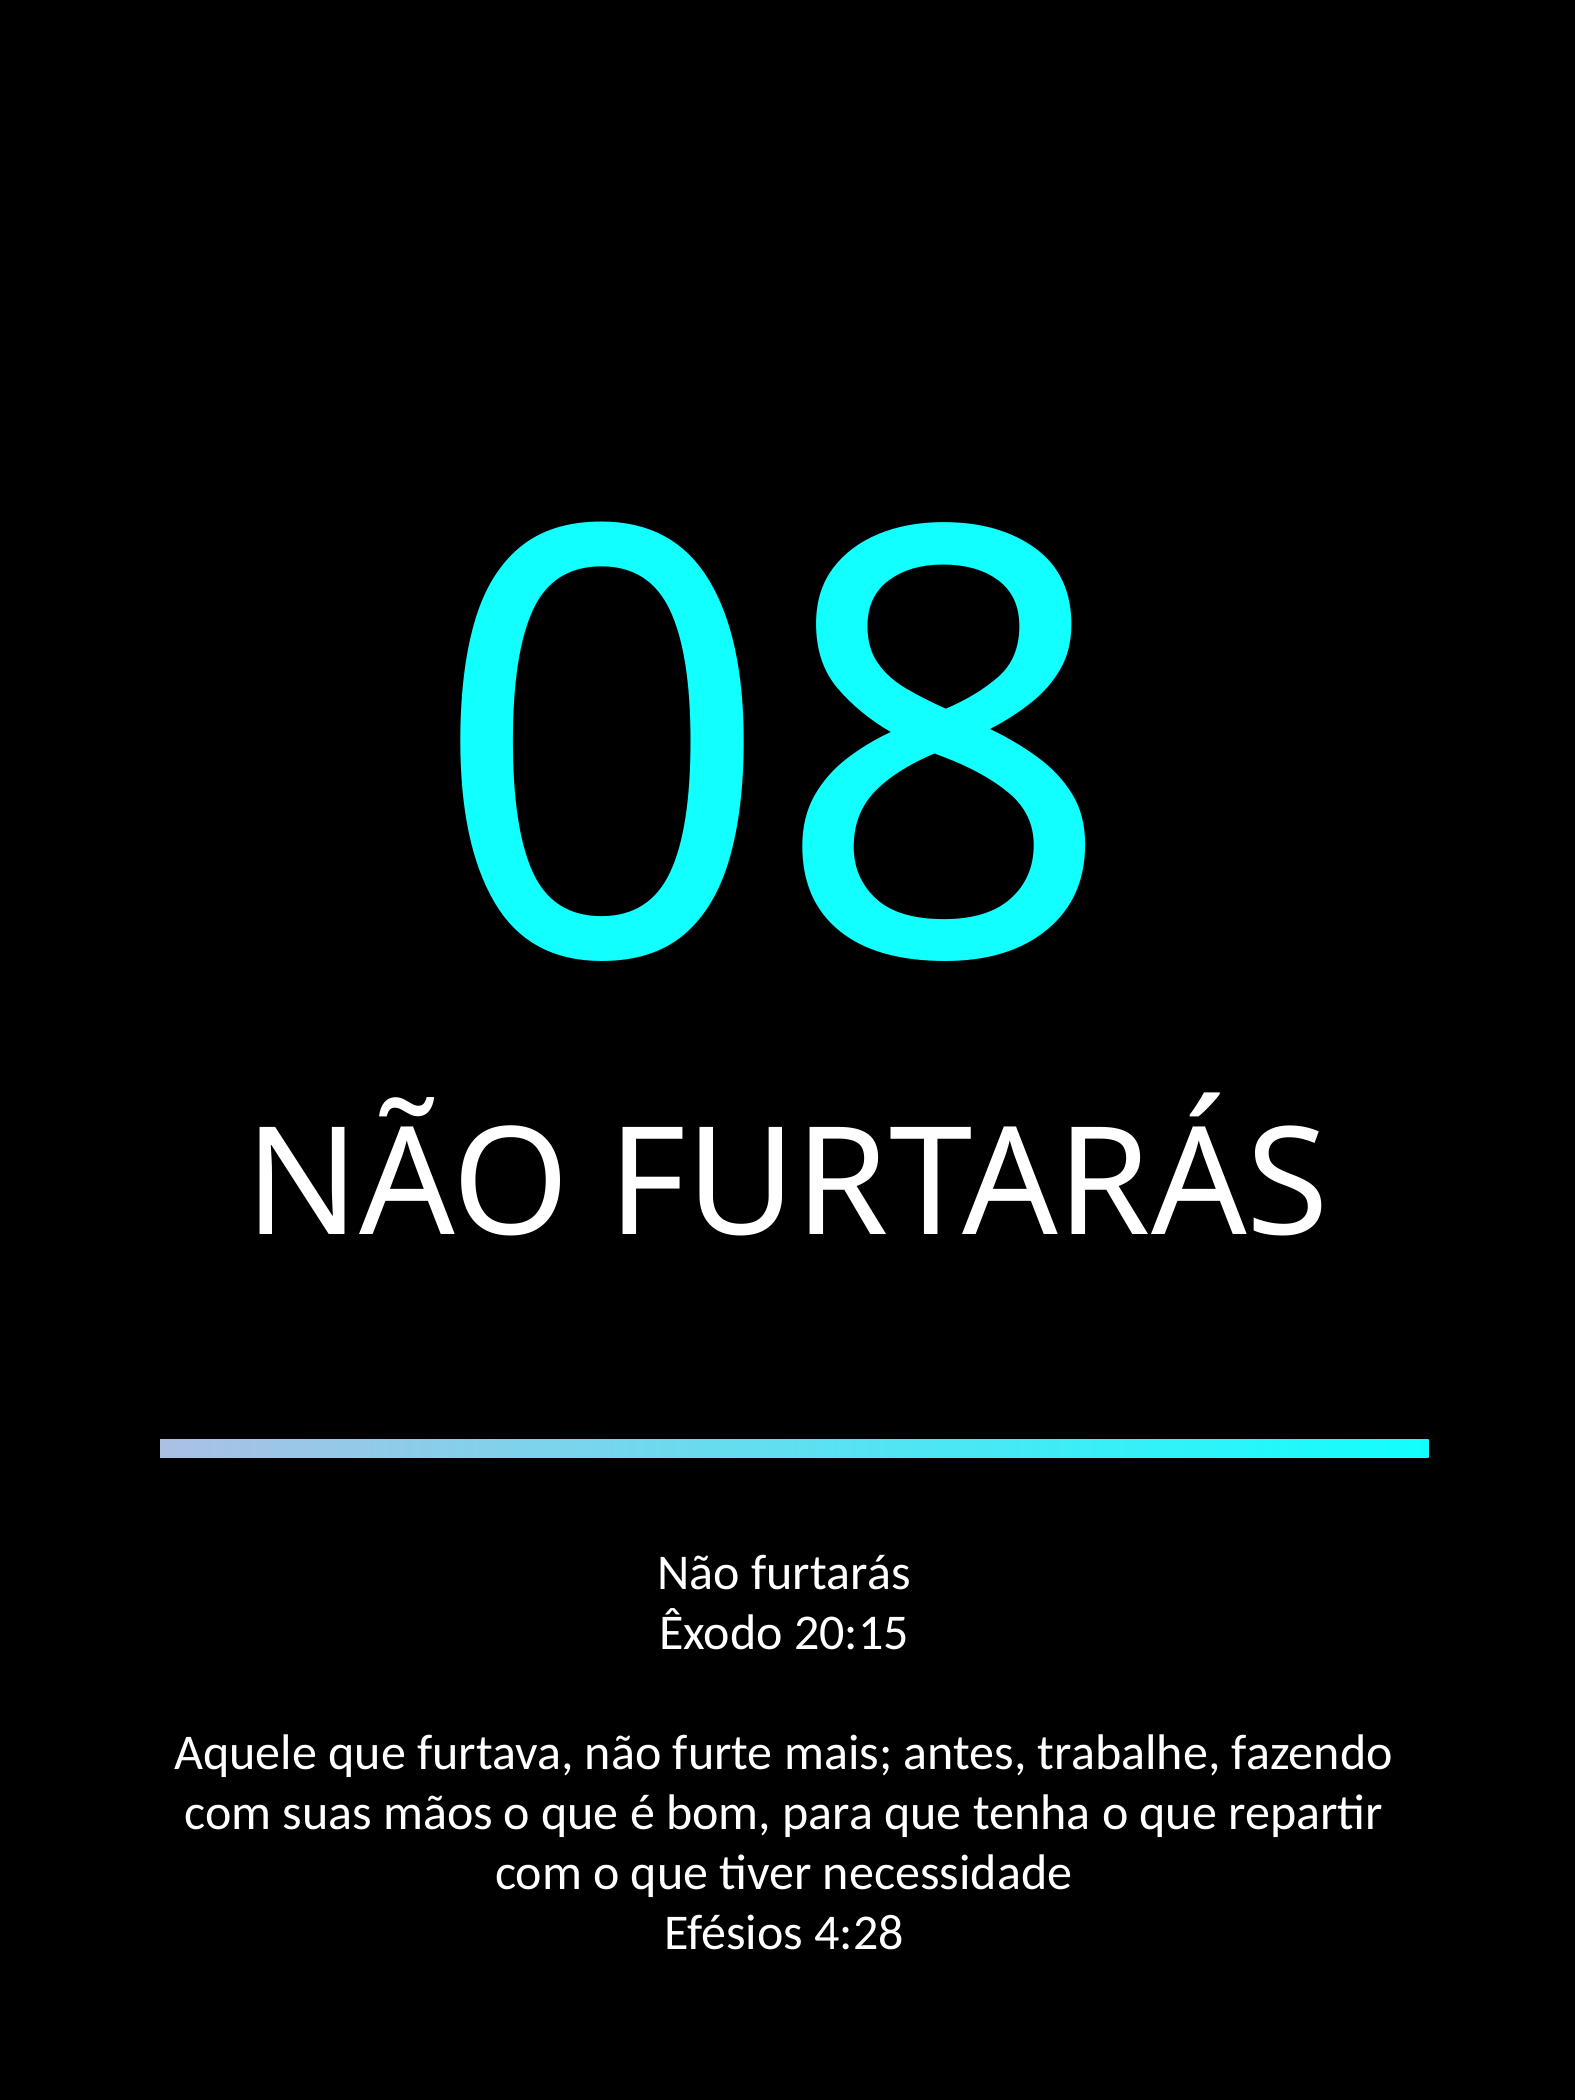

08
NÃO FURTARÁS
Não furtarás
Êxodo 20:15
Aquele que furtava, não furte mais; antes, trabalhe, fazendo com suas mãos o que é bom, para que tenha o que repartir com o que tiver necessidade
Efésios 4:28
SELETORES CSS PARA JEDIS - FELIPE AGUIAR
10